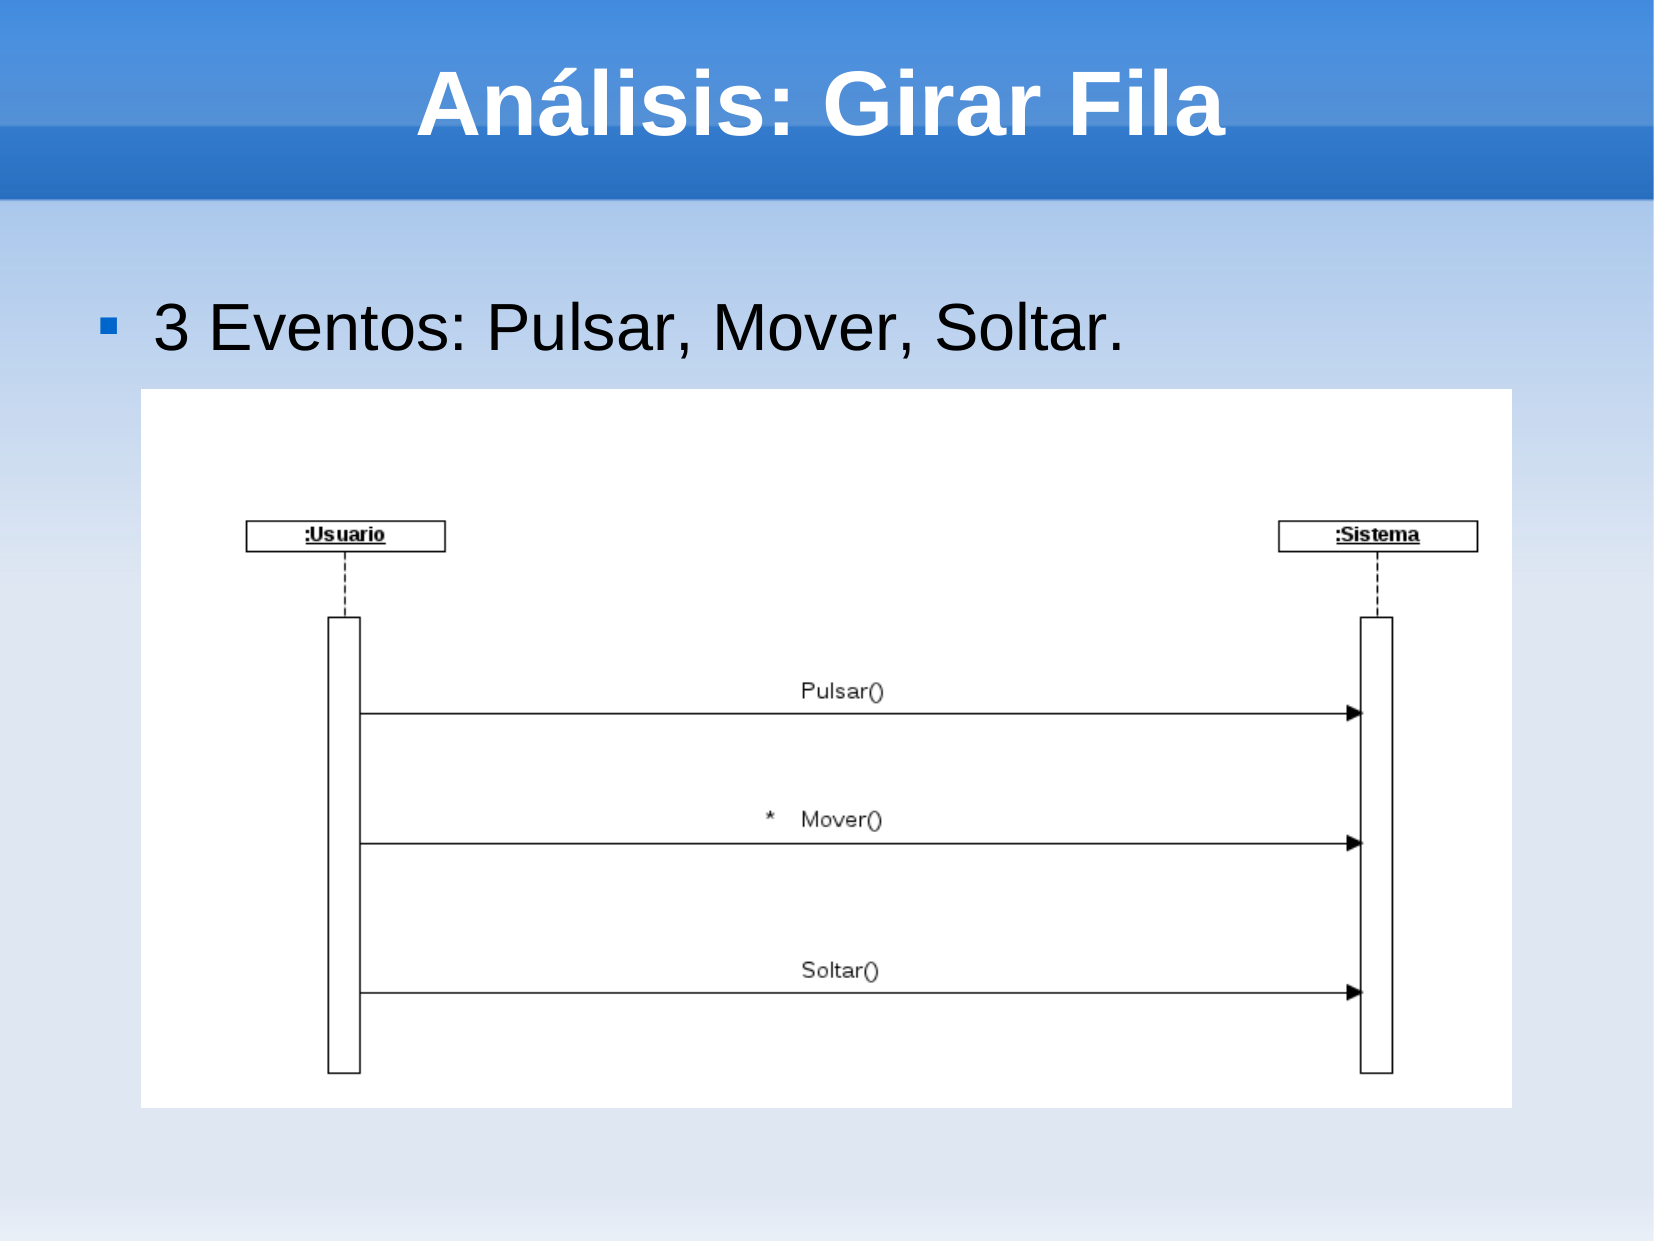

# Análisis: Girar Fila
3 Eventos: Pulsar, Mover, Soltar.